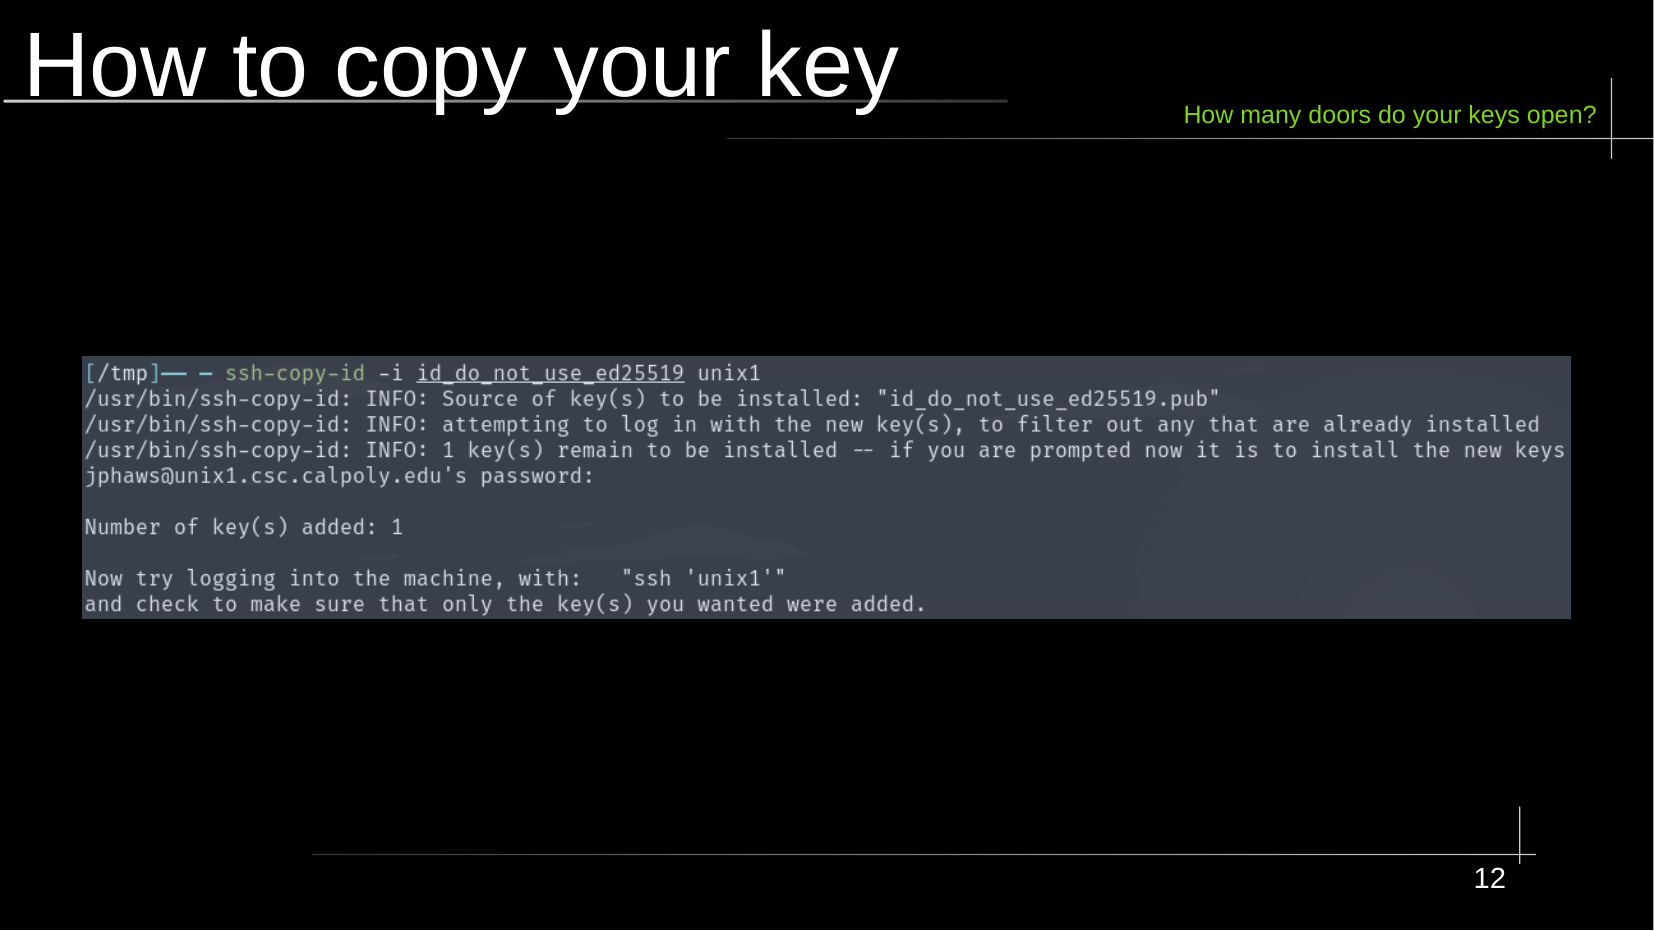

# How to copy your key
How many doors do your keys open?
12